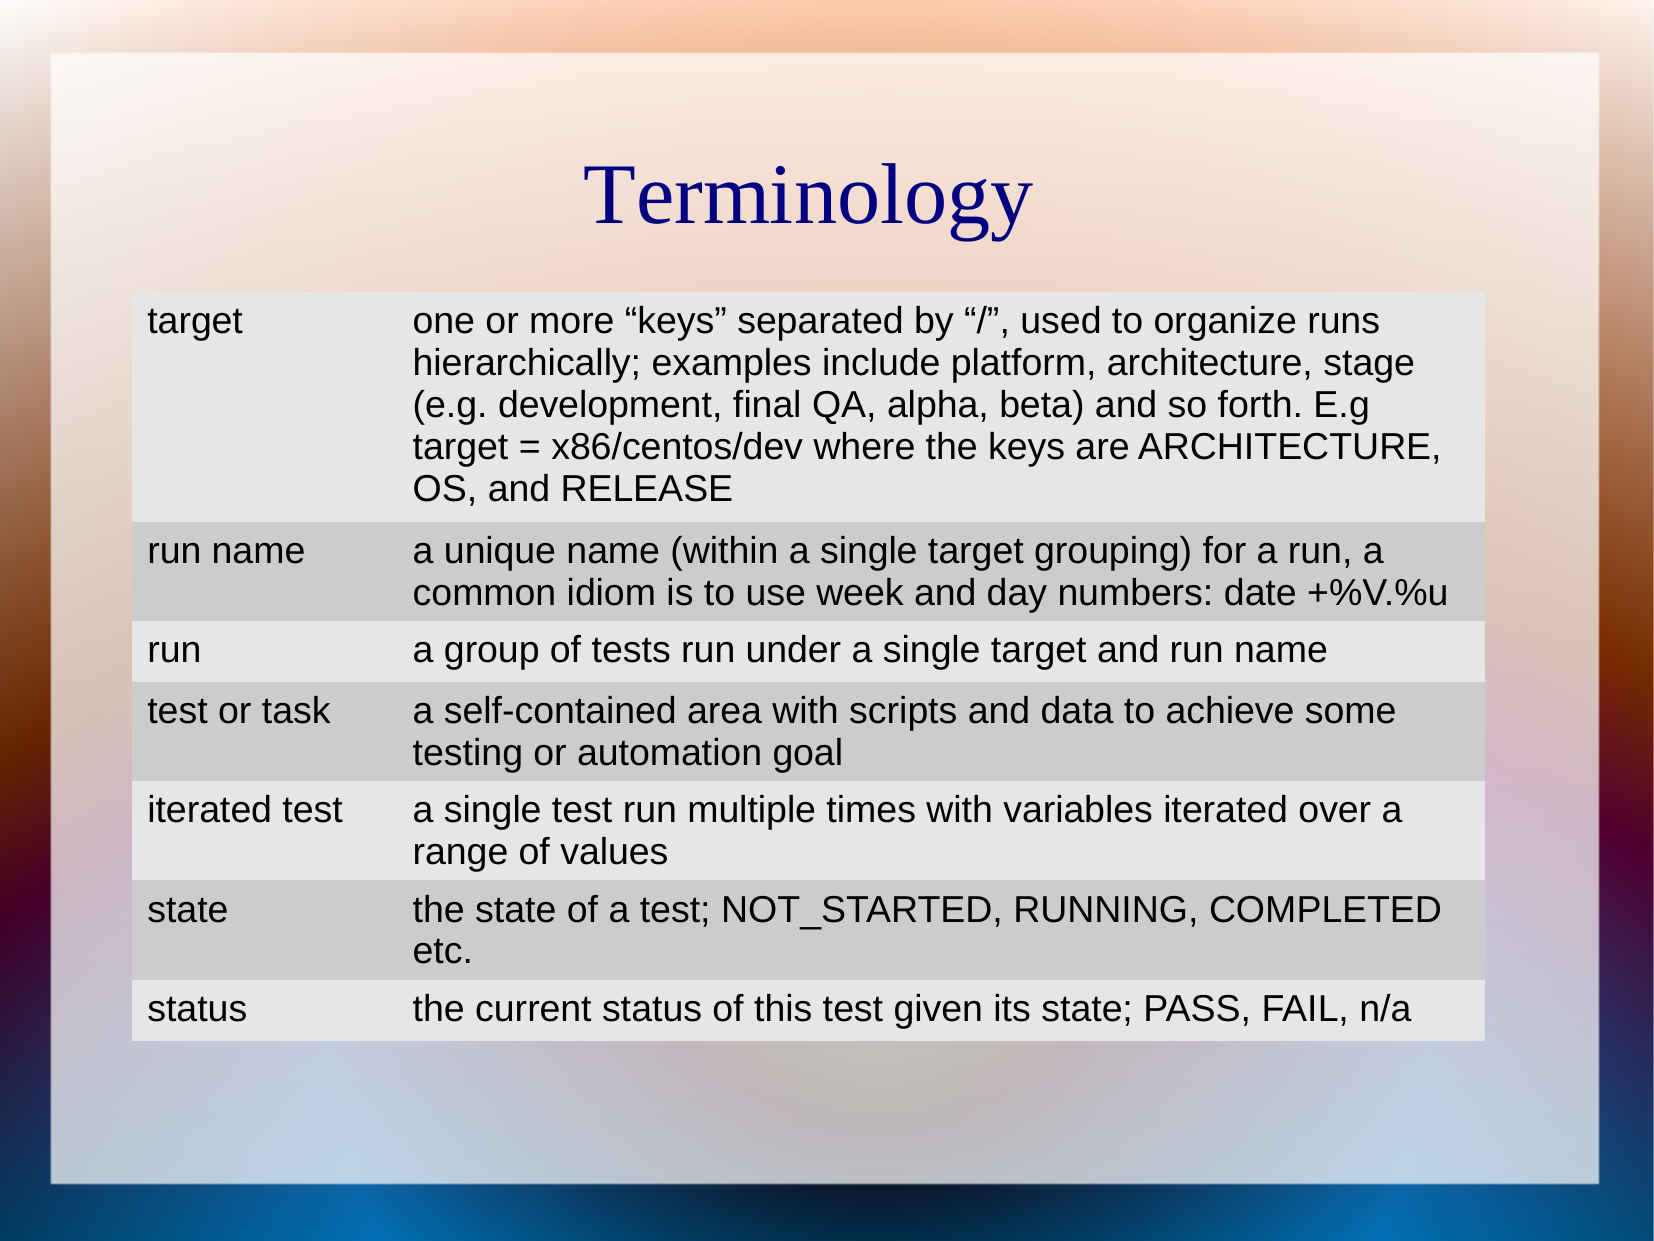

# Terminology
| target | one or more “keys” separated by “/”, used to organize runs hierarchically; examples include platform, architecture, stage (e.g. development, final QA, alpha, beta) and so forth. E.g target = x86/centos/dev where the keys are ARCHITECTURE, OS, and RELEASE |
| --- | --- |
| run name | a unique name (within a single target grouping) for a run, a common idiom is to use week and day numbers: date +%V.%u |
| run | a group of tests run under a single target and run name |
| test or task | a self-contained area with scripts and data to achieve some testing or automation goal |
| iterated test | a single test run multiple times with variables iterated over a range of values |
| state | the state of a test; NOT\_STARTED, RUNNING, COMPLETED etc. |
| status | the current status of this test given its state; PASS, FAIL, n/a |